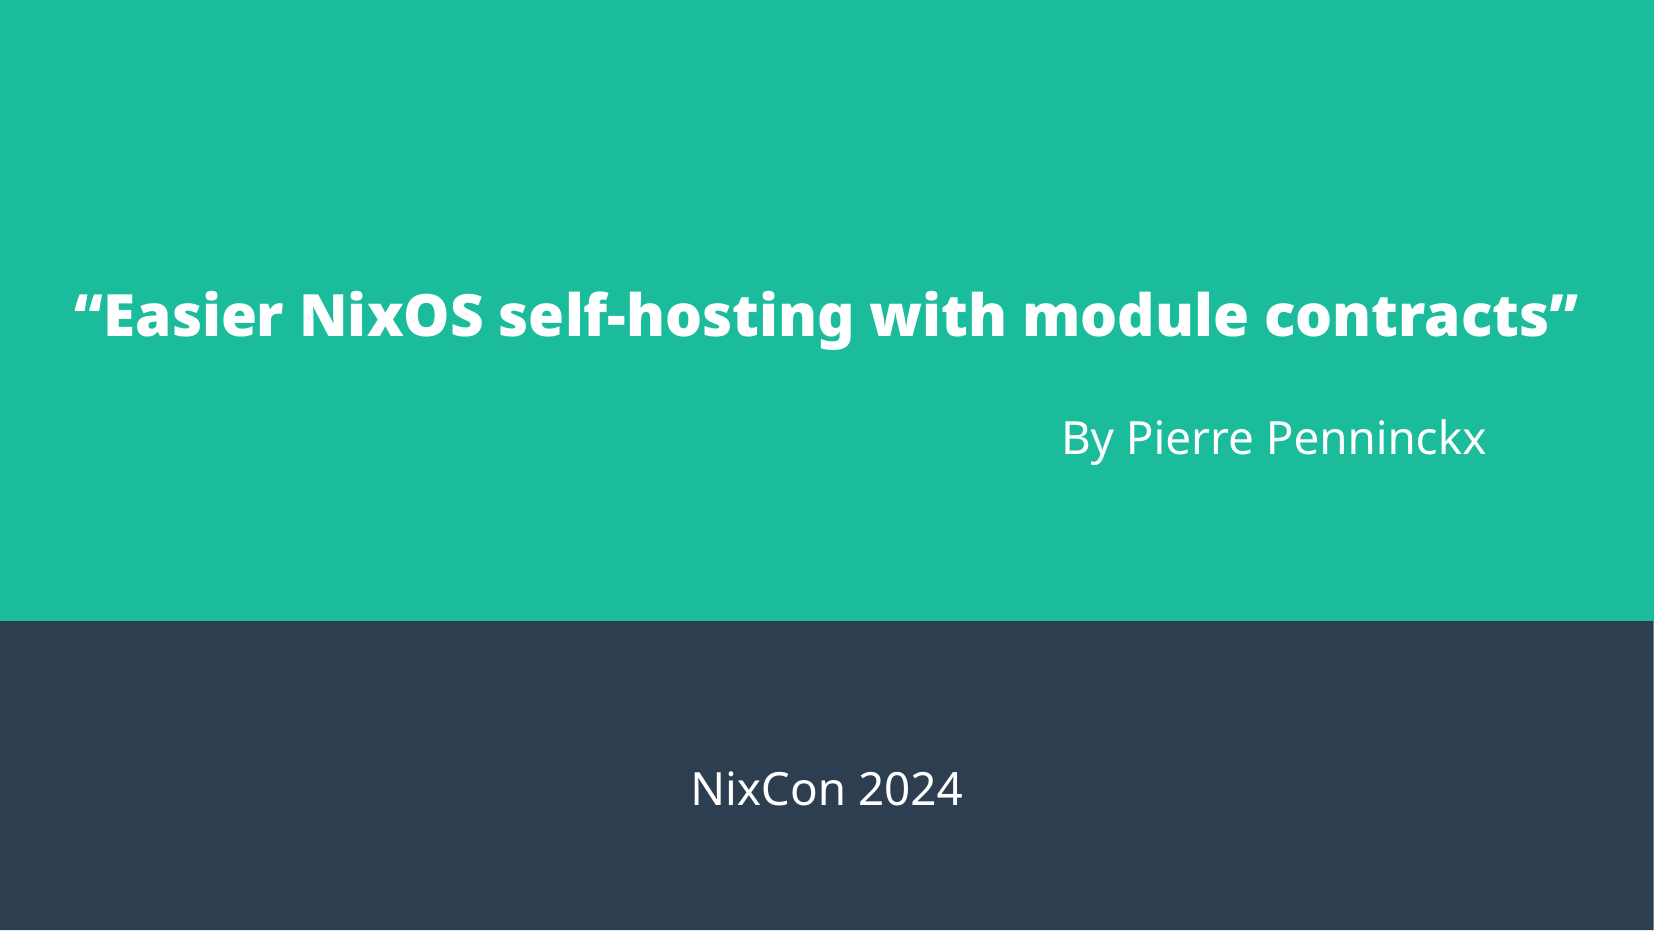

# “Easier NixOS self-hosting with module contracts”
By Pierre Penninckx
NixCon 2024